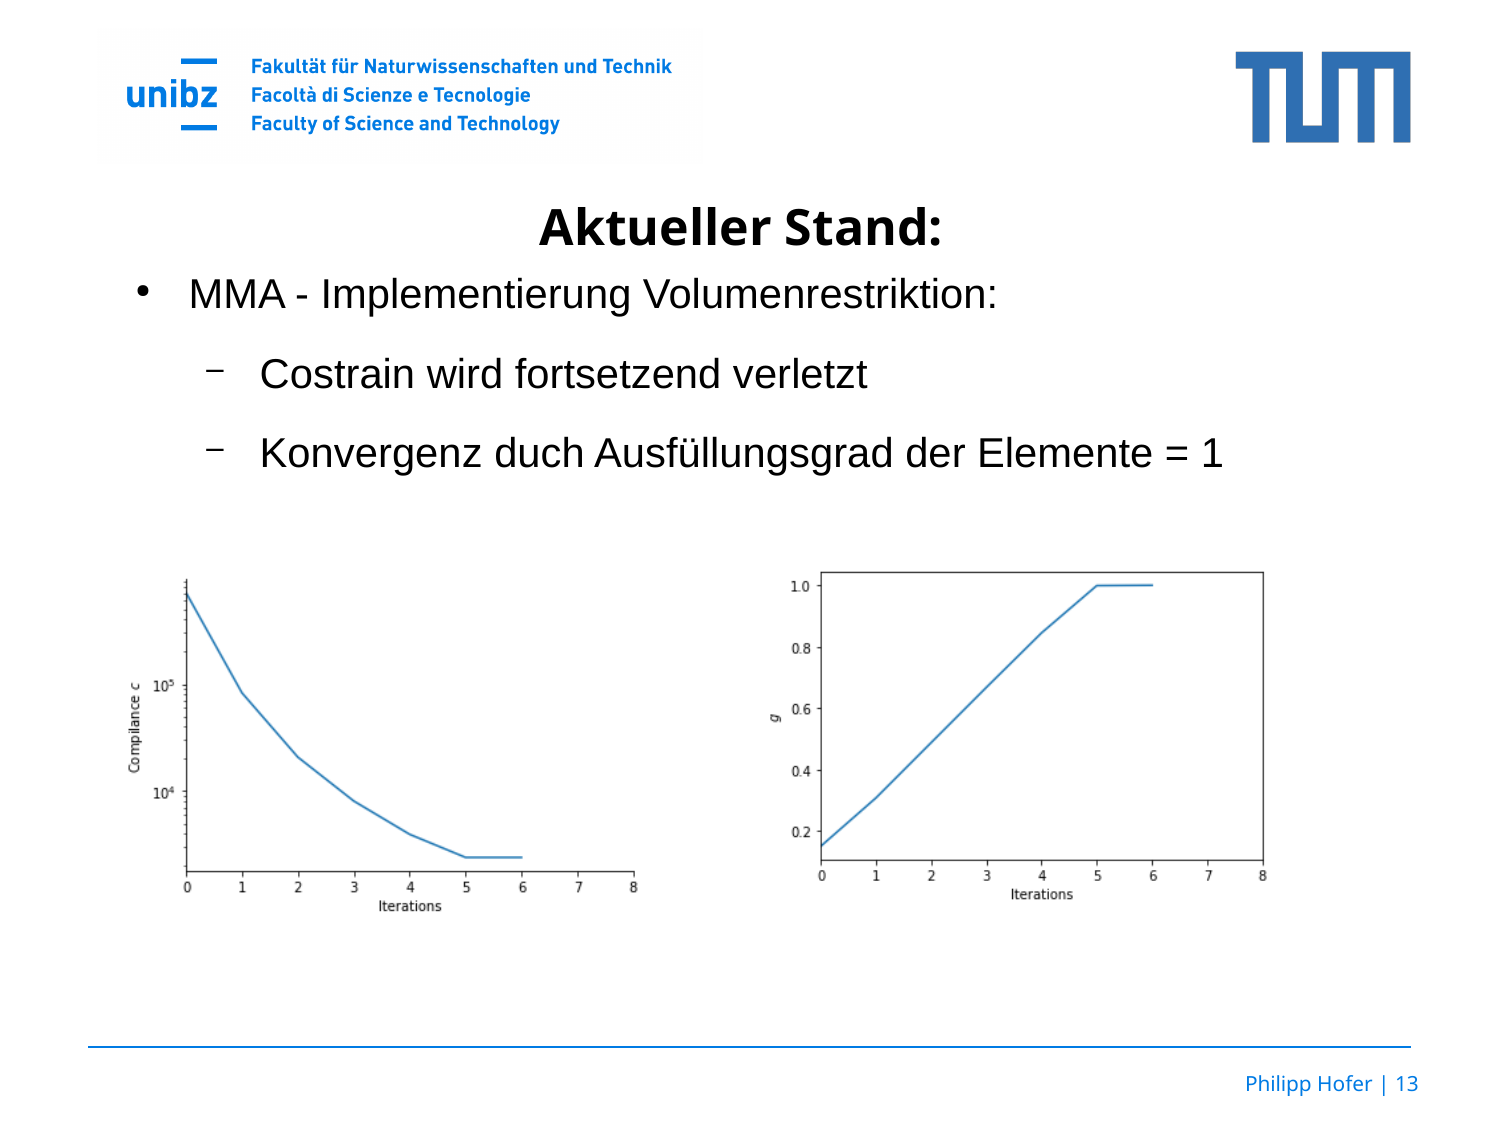

Aktueller Stand:
MMA - Implementierung Volumenrestriktion:
Costrain wird fortsetzend verletzt
Konvergenz duch Ausfüllungsgrad der Elemente = 1